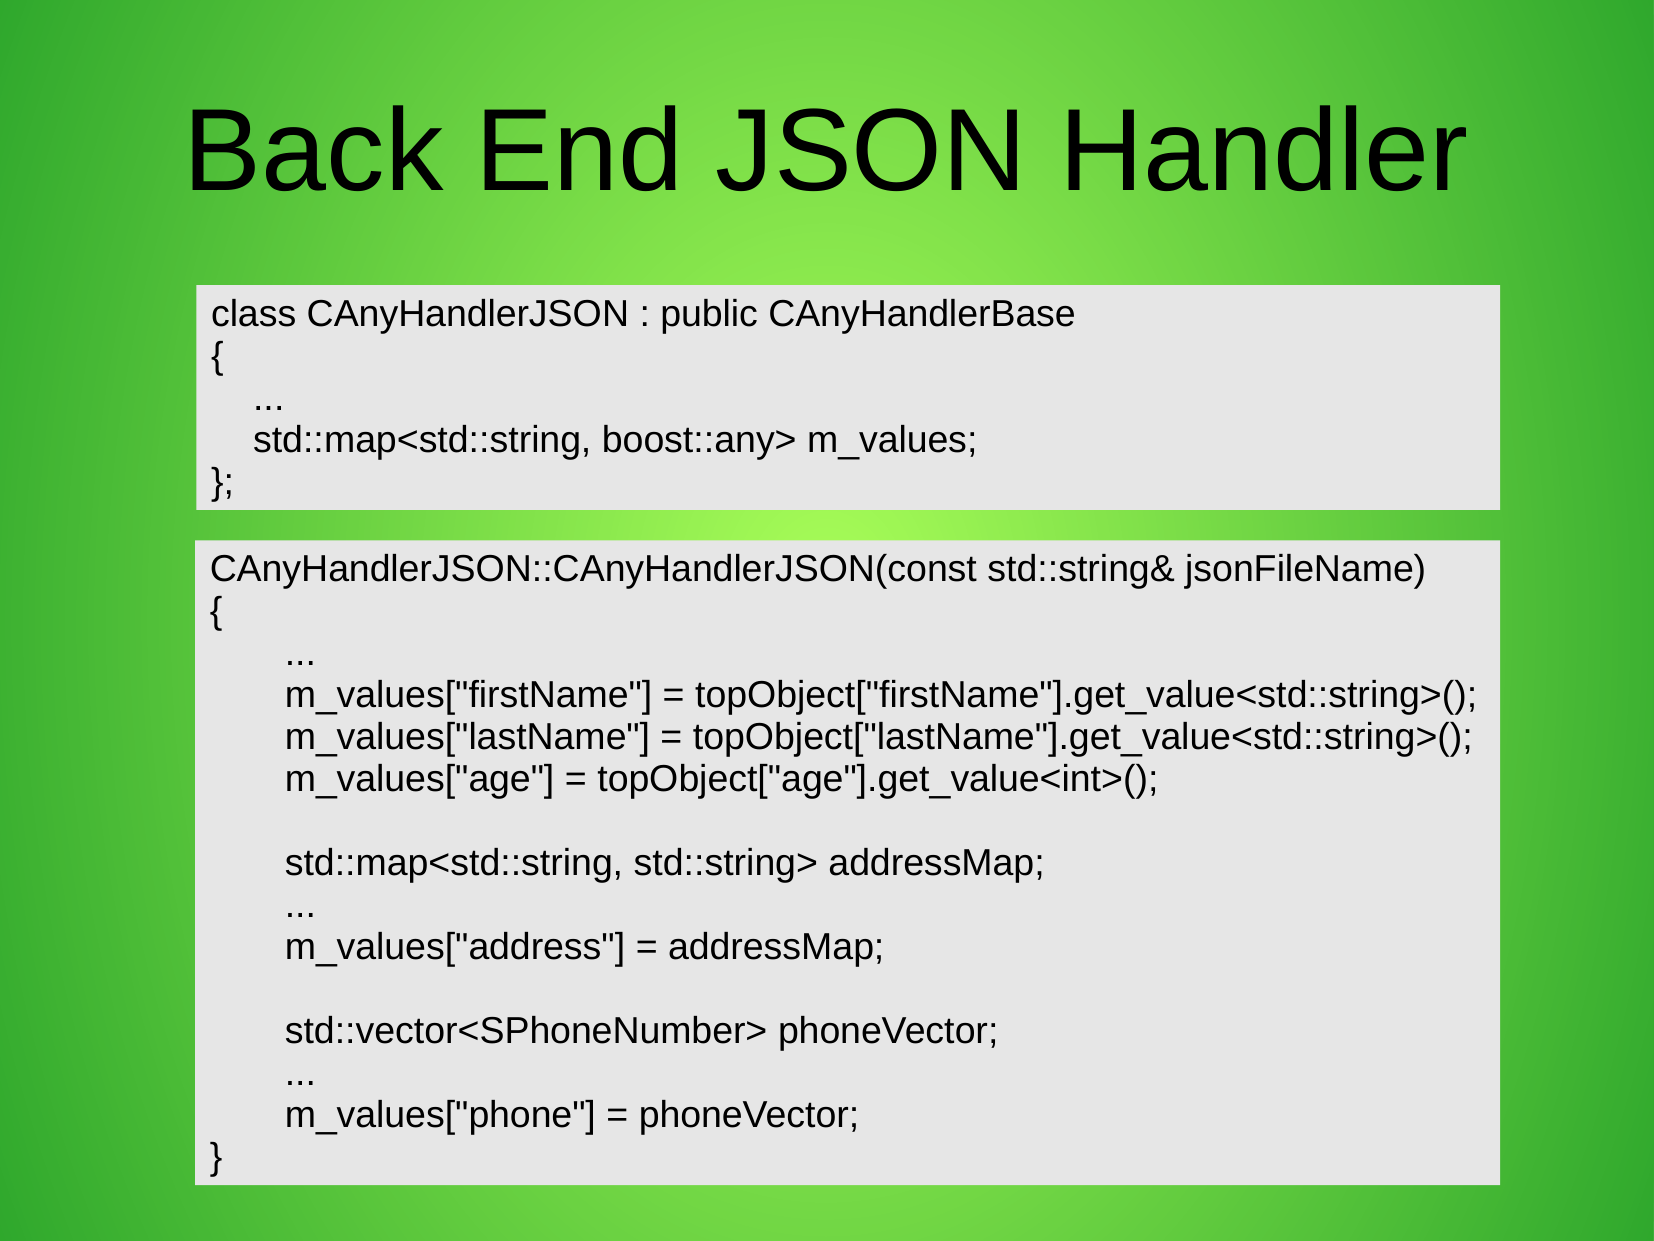

# Back End JSON Handler
class CAnyHandlerJSON : public CAnyHandlerBase
{
 ...
 std::map<std::string, boost::any> m_values;
};
CAnyHandlerJSON::CAnyHandlerJSON(const std::string& jsonFileName)
{
	...
	m_values["firstName"] = topObject["firstName"].get_value<std::string>();
	m_values["lastName"] = topObject["lastName"].get_value<std::string>();
	m_values["age"] = topObject["age"].get_value<int>();
	std::map<std::string, std::string> addressMap;
	...
	m_values["address"] = addressMap;
	std::vector<SPhoneNumber> phoneVector;
	...
	m_values["phone"] = phoneVector;
}